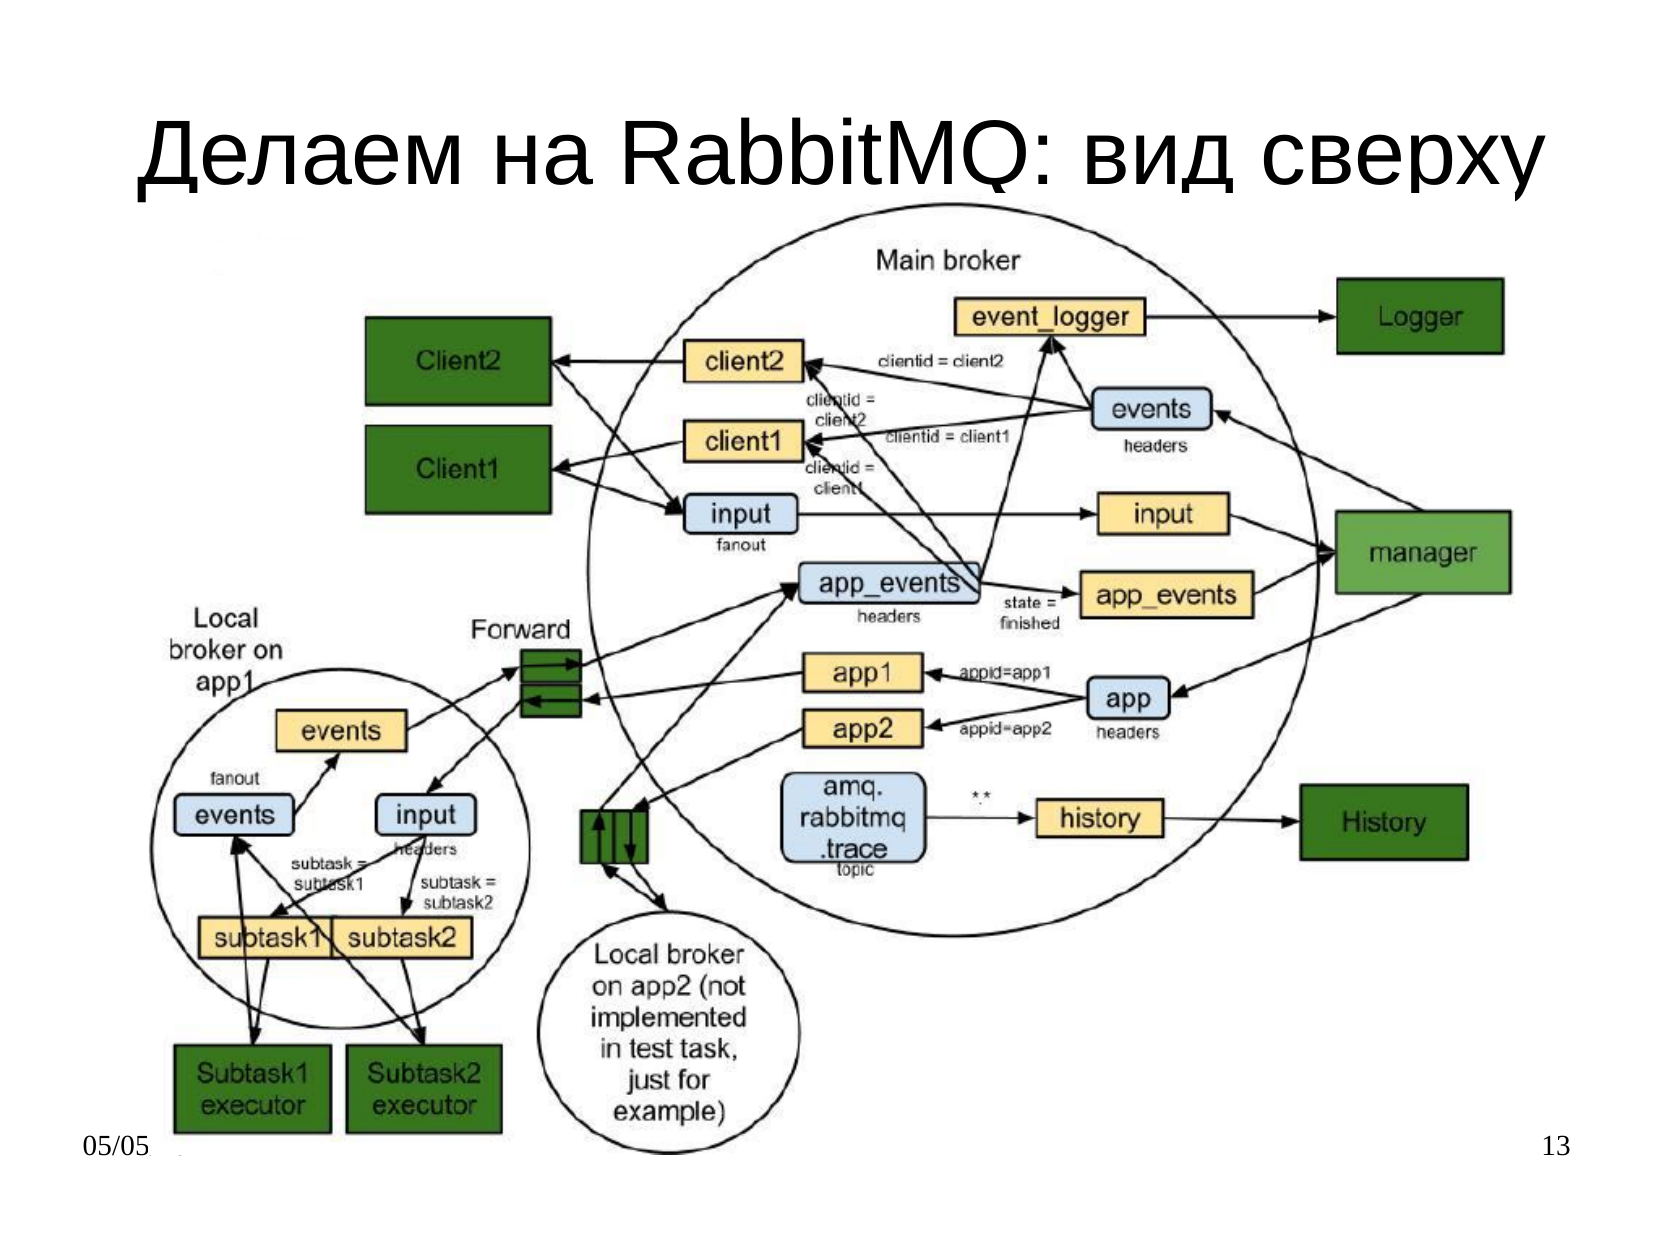

# Делаем на RabbitMQ: вид сверху
05/05/2012
13